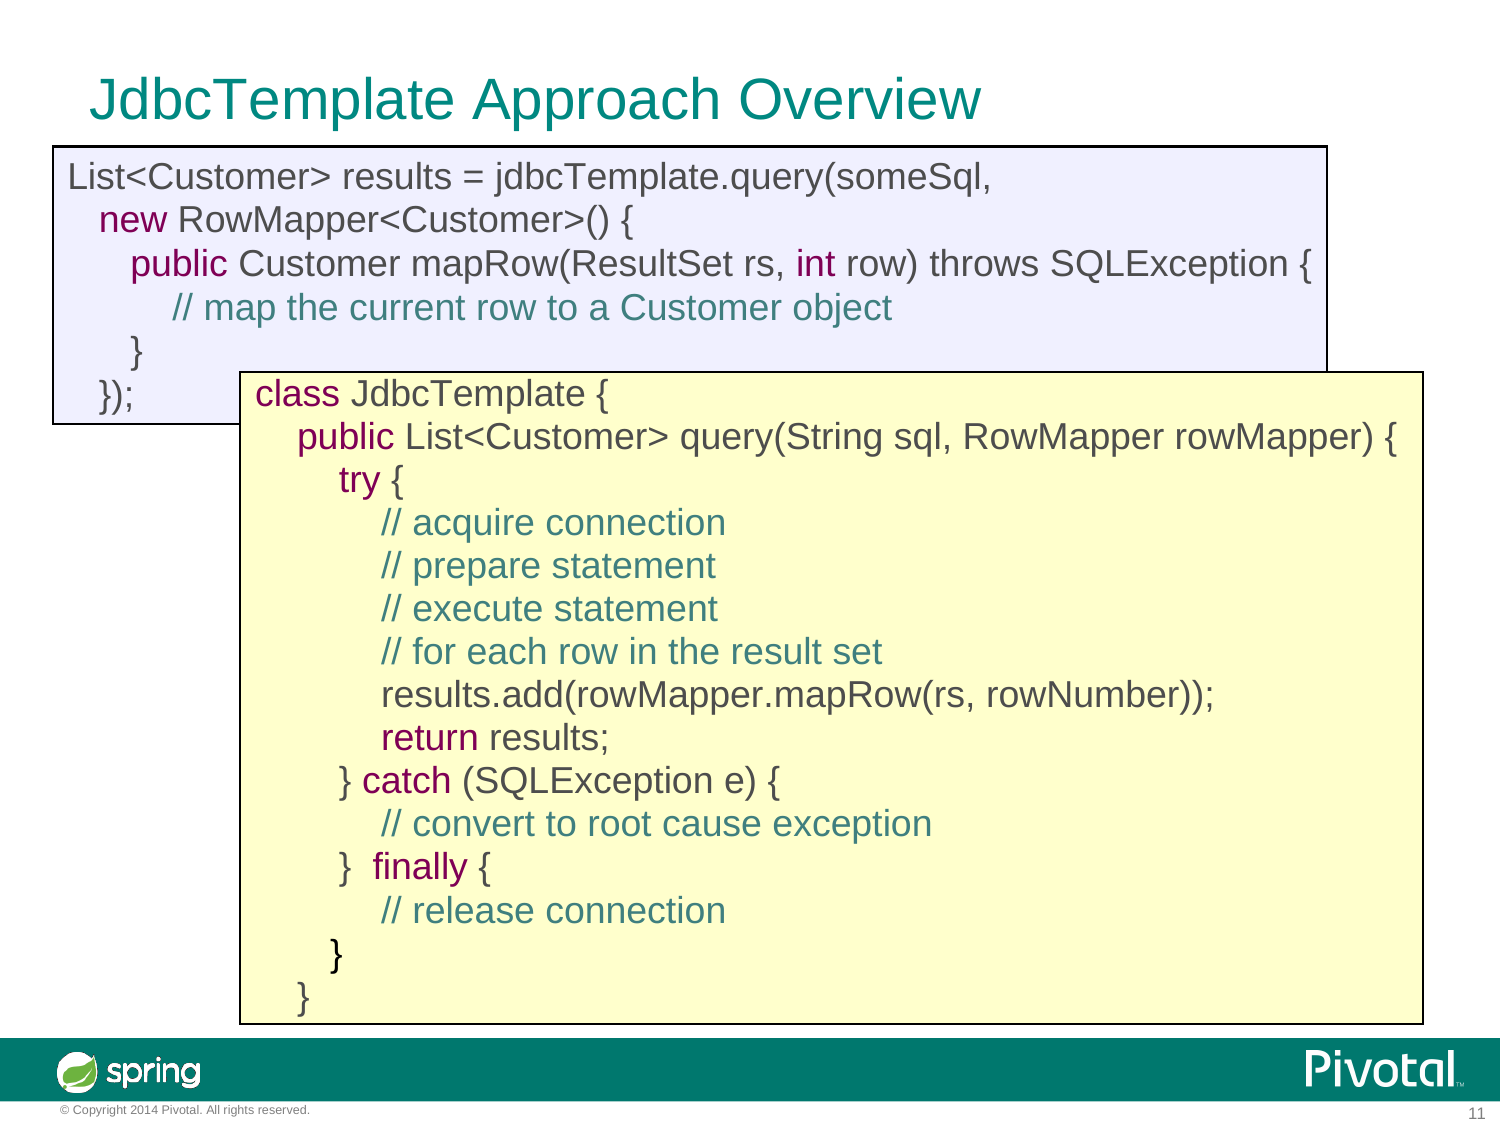

# JdbcTemplate Approach Overview
List<Customer> results = jdbcTemplate.query(someSql,
 new RowMapper<Customer>() {
 public Customer mapRow(ResultSet rs, int row) throws SQLException {
 // map the current row to a Customer object
 }
 });
class JdbcTemplate {
 public List<Customer> query(String sql, RowMapper rowMapper) {
 try {
 // acquire connection
 // prepare statement
 // execute statement
 // for each row in the result set
 results.add(rowMapper.mapRow(rs, rowNumber));
 return results;
 } catch (SQLException e) {
 // convert to root cause exception
 } finally {
 // release connection
}
 }